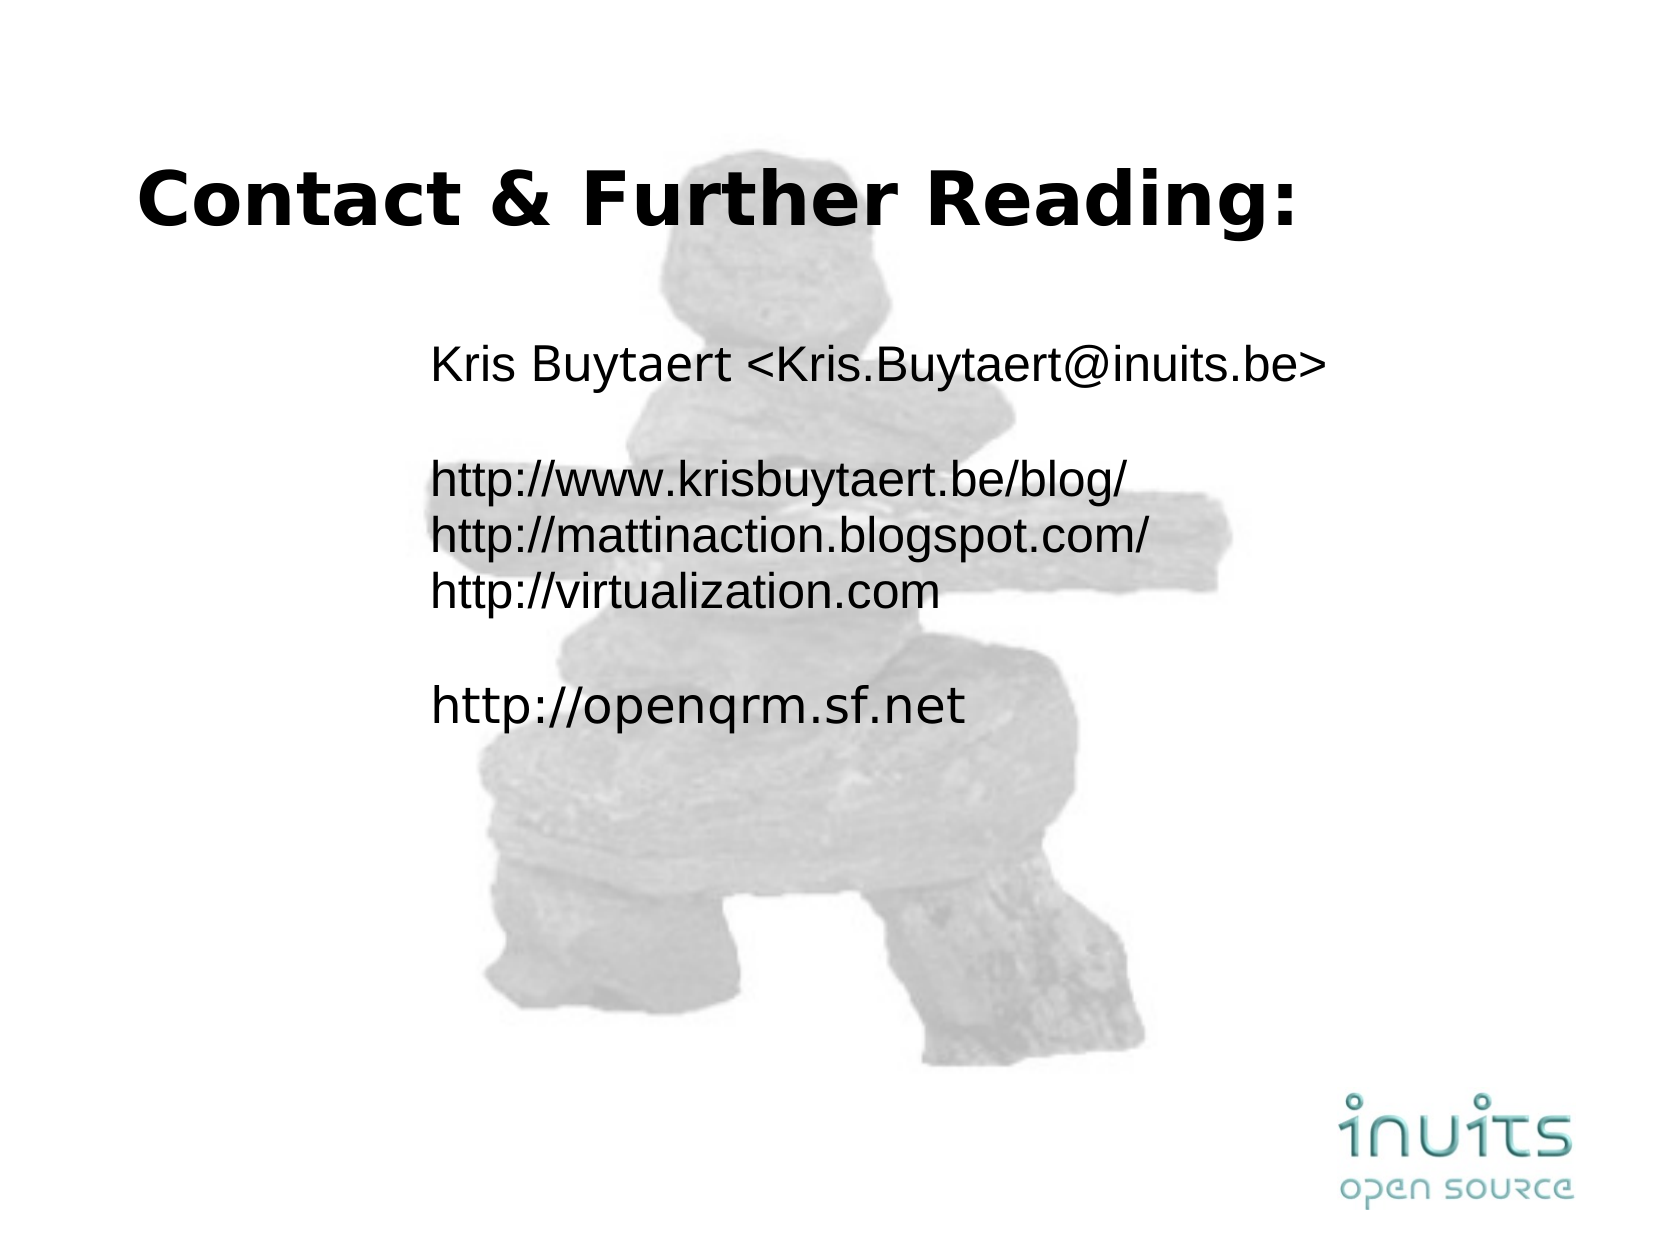

# Contact & Further Reading:
Kris Buytaert <Kris.Buytaert@inuits.be>
http://www.krisbuytaert.be/blog/
http://mattinaction.blogspot.com/
http://virtualization.com
http://openqrm.sf.net